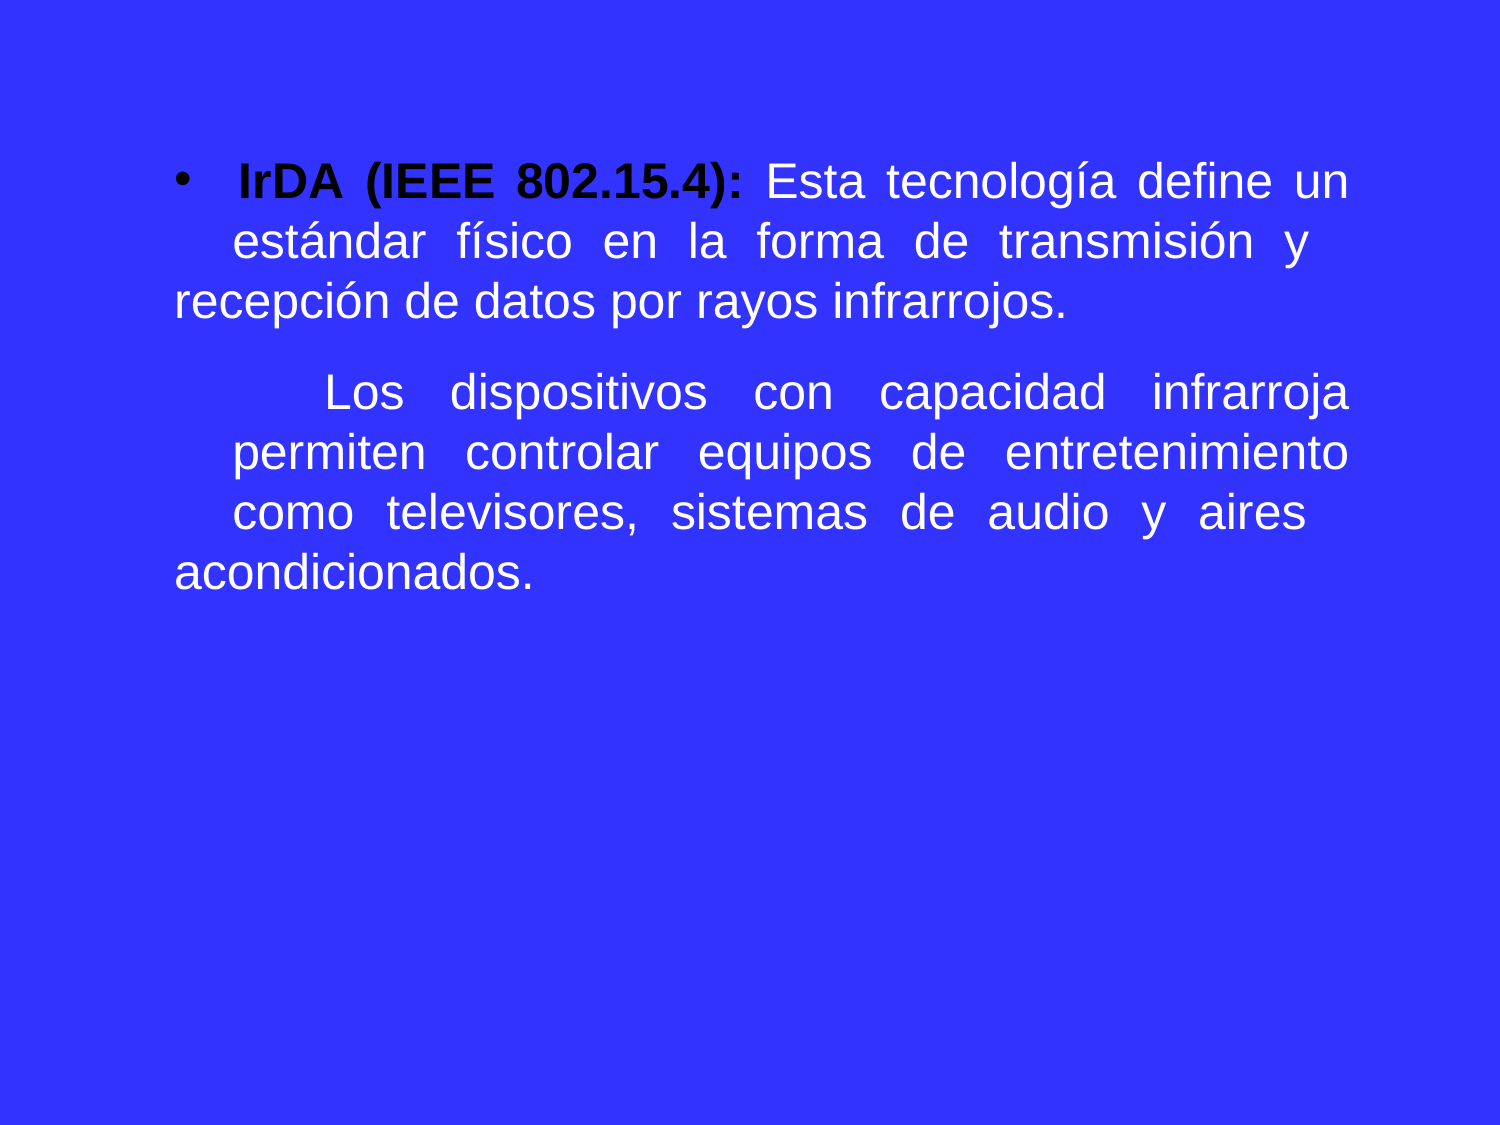

IrDA (IEEE 802.15.4): Esta tecnología define un 	estándar físico en la forma de transmisión y 	recepción de datos por rayos infrarrojos.
		Los dispositivos con capacidad infrarroja 	permiten controlar equipos de entretenimiento 	como televisores, sistemas de audio y aires 	acondicionados.